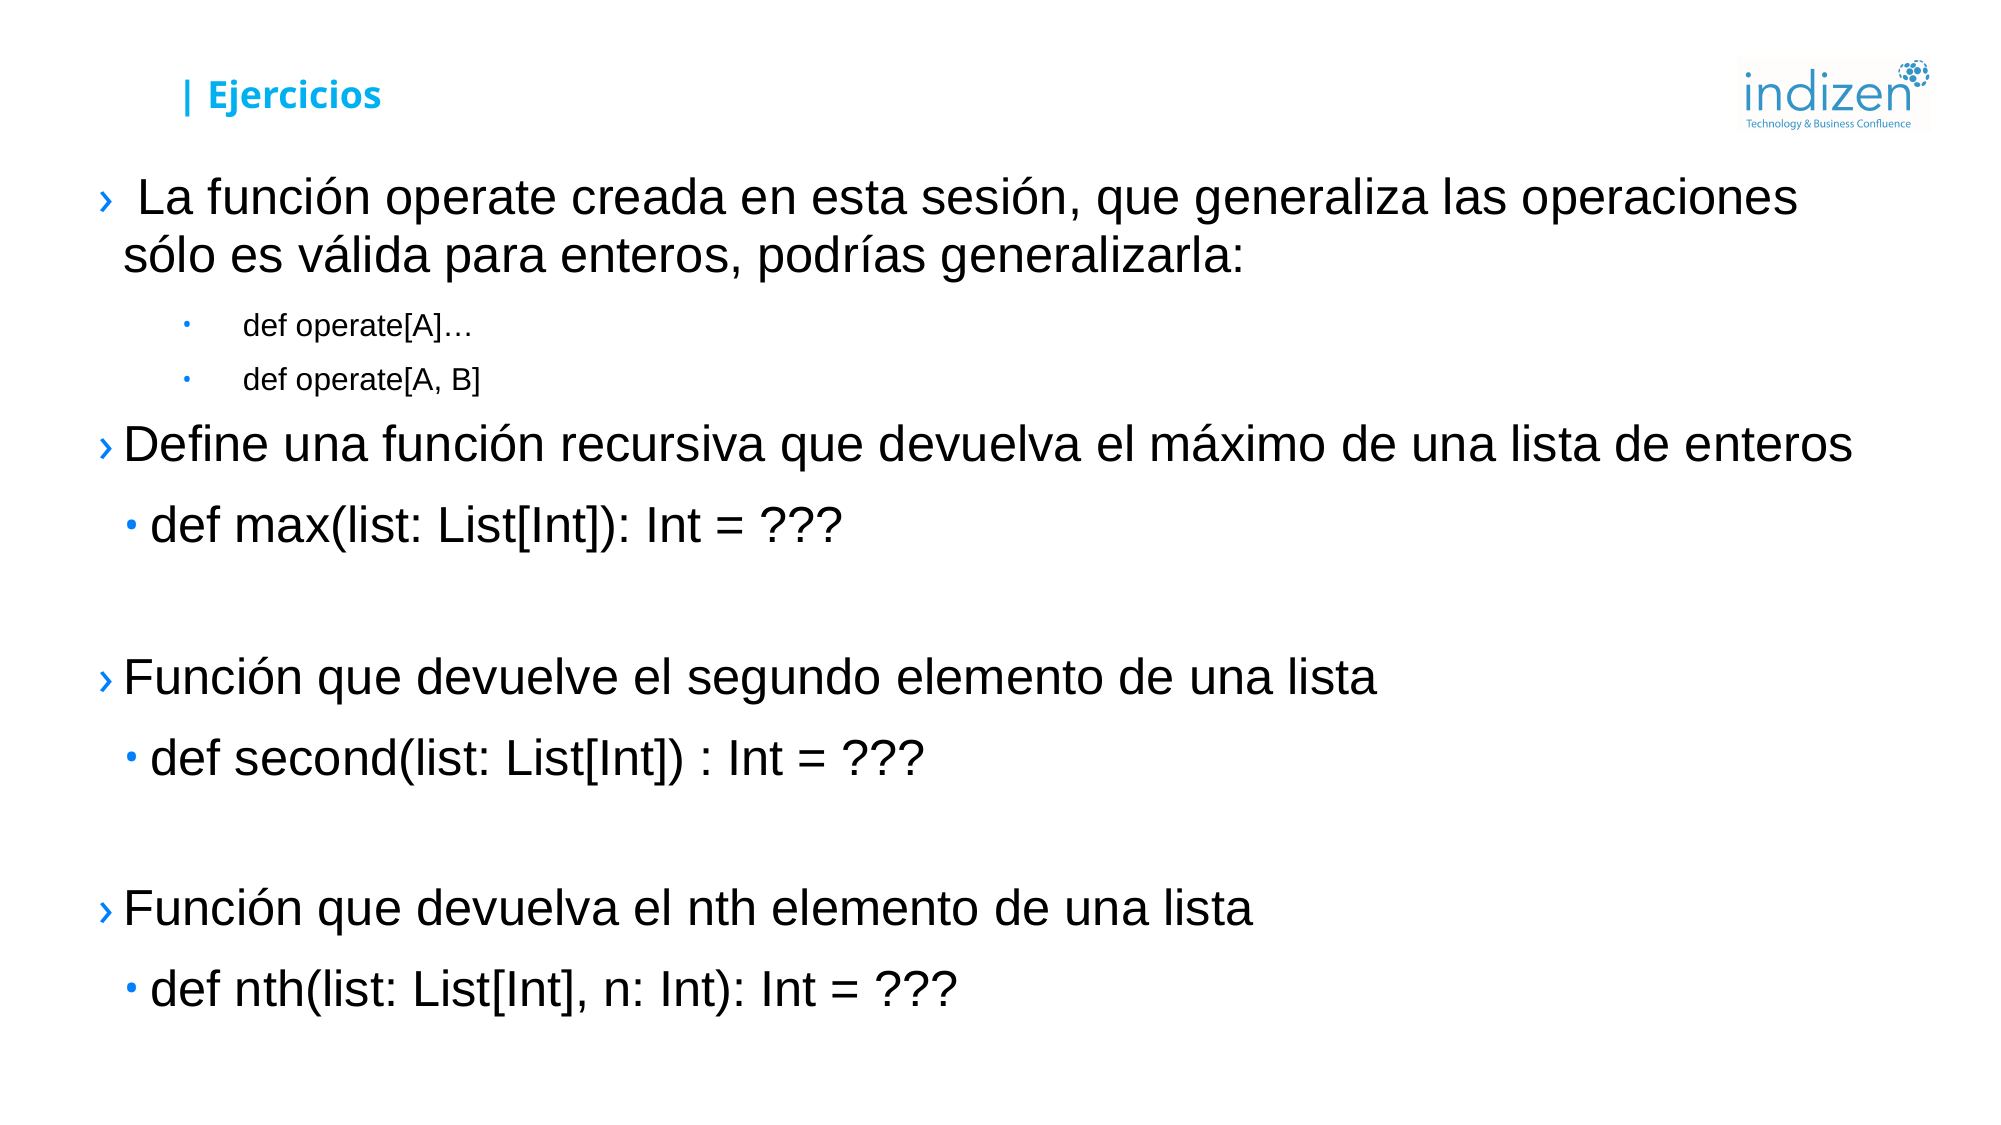

| Ejercicios
 La función operate creada en esta sesión, que generaliza las operaciones sólo es válida para enteros, podrías generalizarla:
def operate[A]…
def operate[A, B]
Define una función recursiva que devuelva el máximo de una lista de enteros
def max(list: List[Int]): Int = ???
Función que devuelve el segundo elemento de una lista
def second(list: List[Int]) : Int = ???
Función que devuelva el nth elemento de una lista
def nth(list: List[Int], n: Int): Int = ???